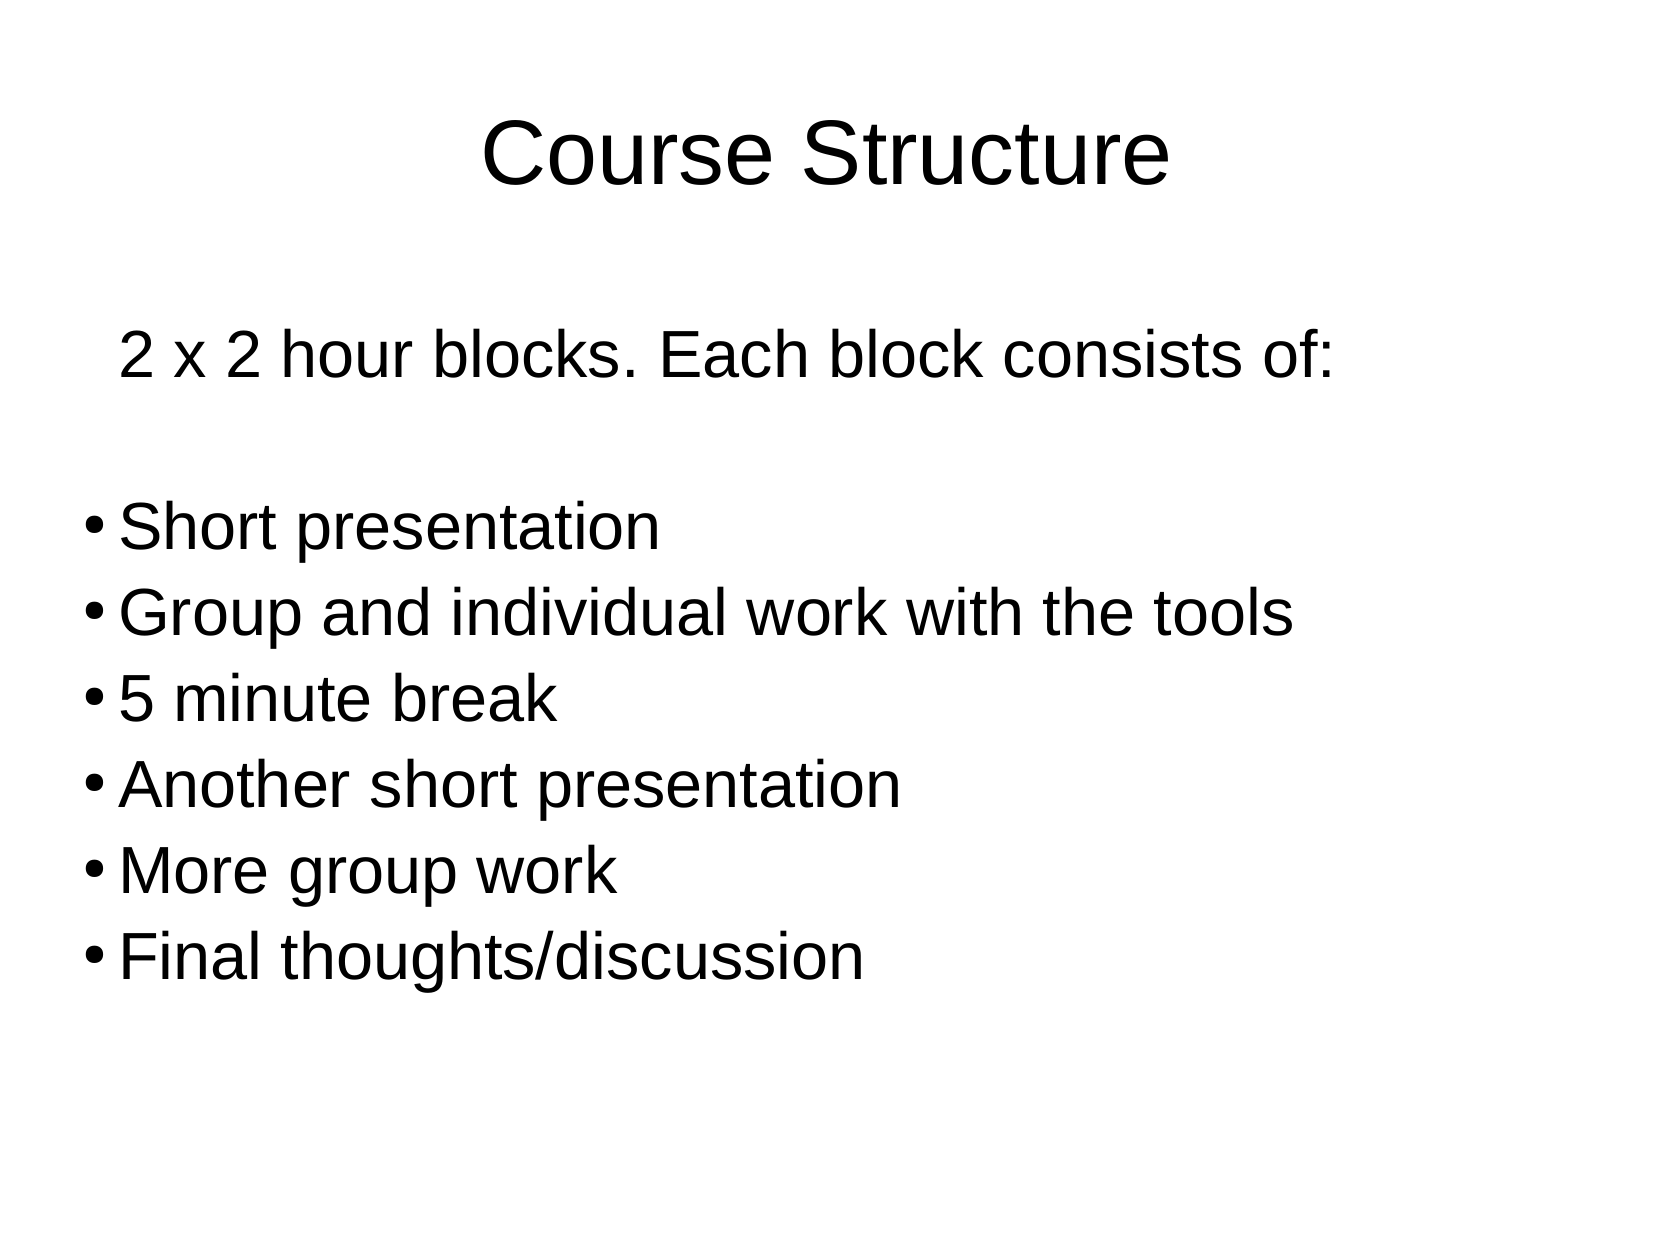

# Course Structure
2 x 2 hour blocks. Each block consists of:
Short presentation
Group and individual work with the tools
5 minute break
Another short presentation
More group work
Final thoughts/discussion